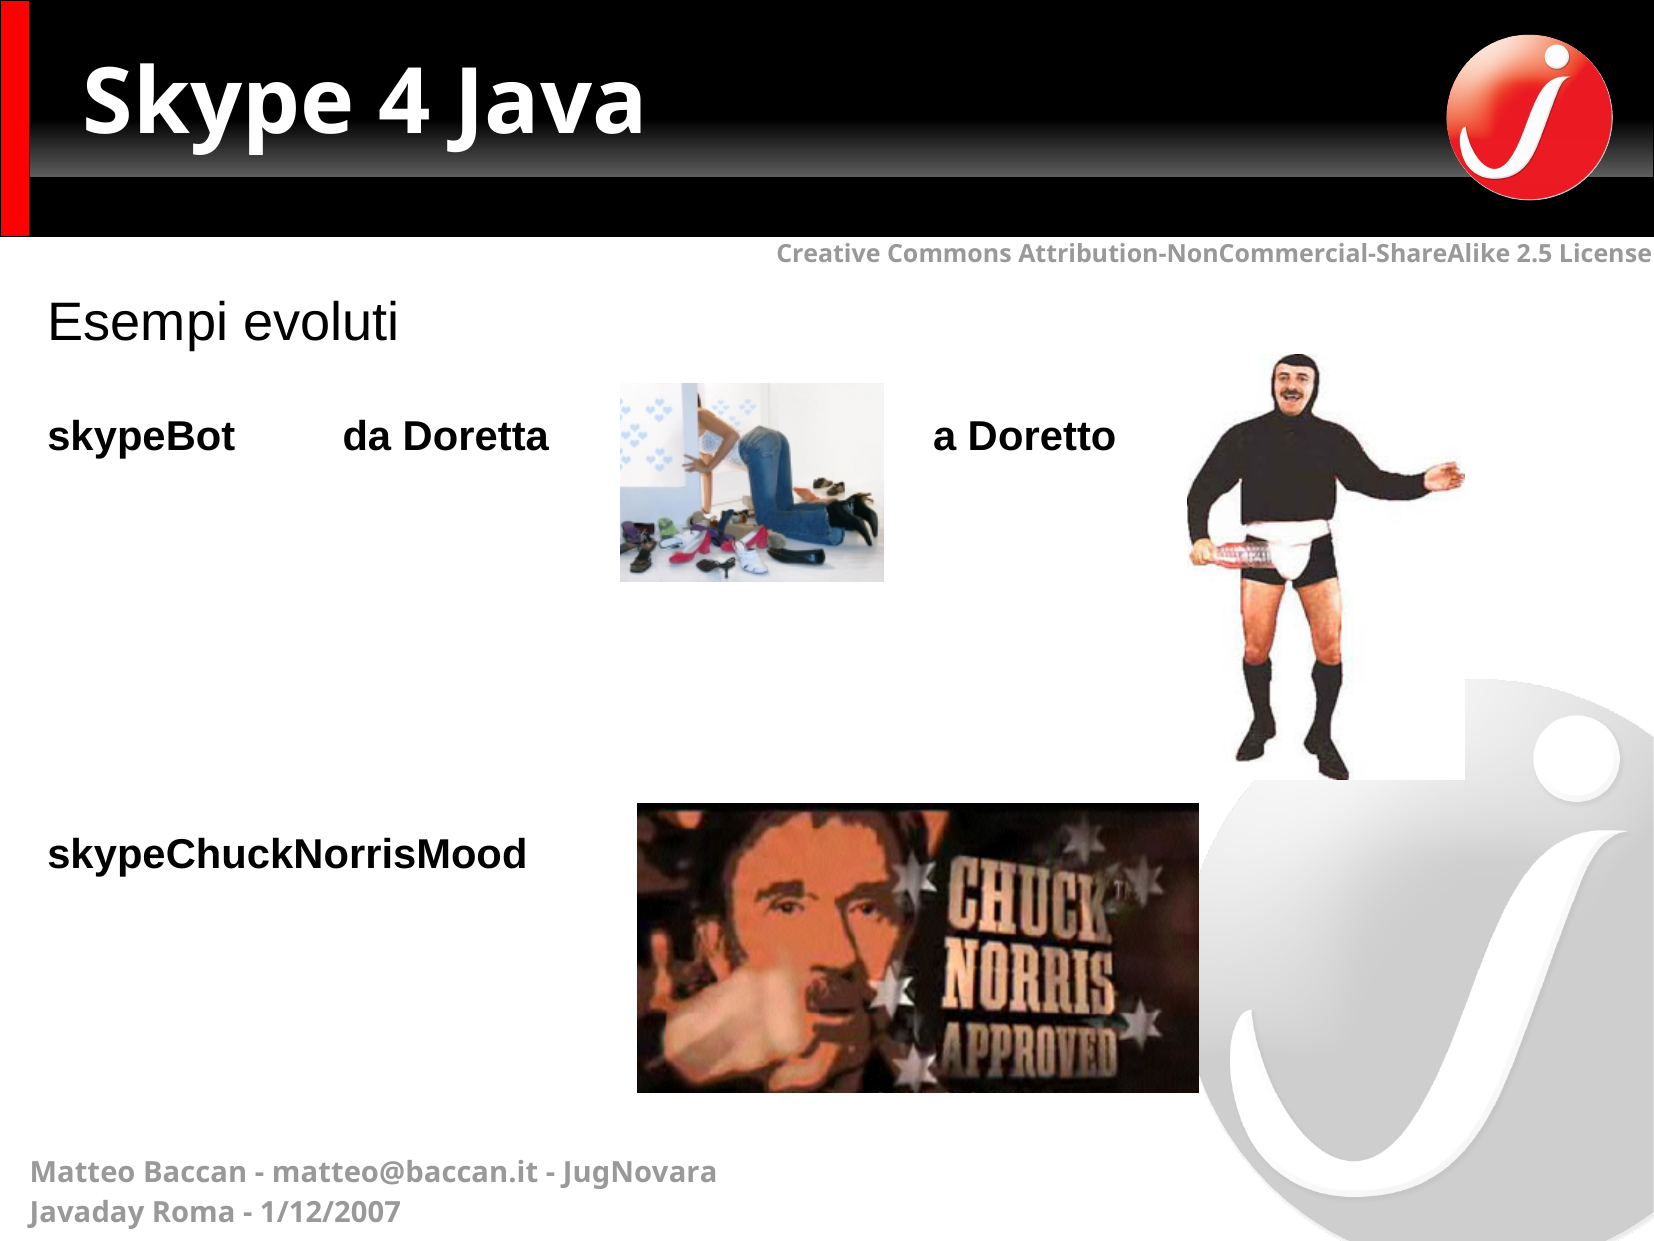

# Skype 4 Java
Esempi evoluti
skypeBot 		da Doretta						a Doretto
skypeChuckNorrisMood